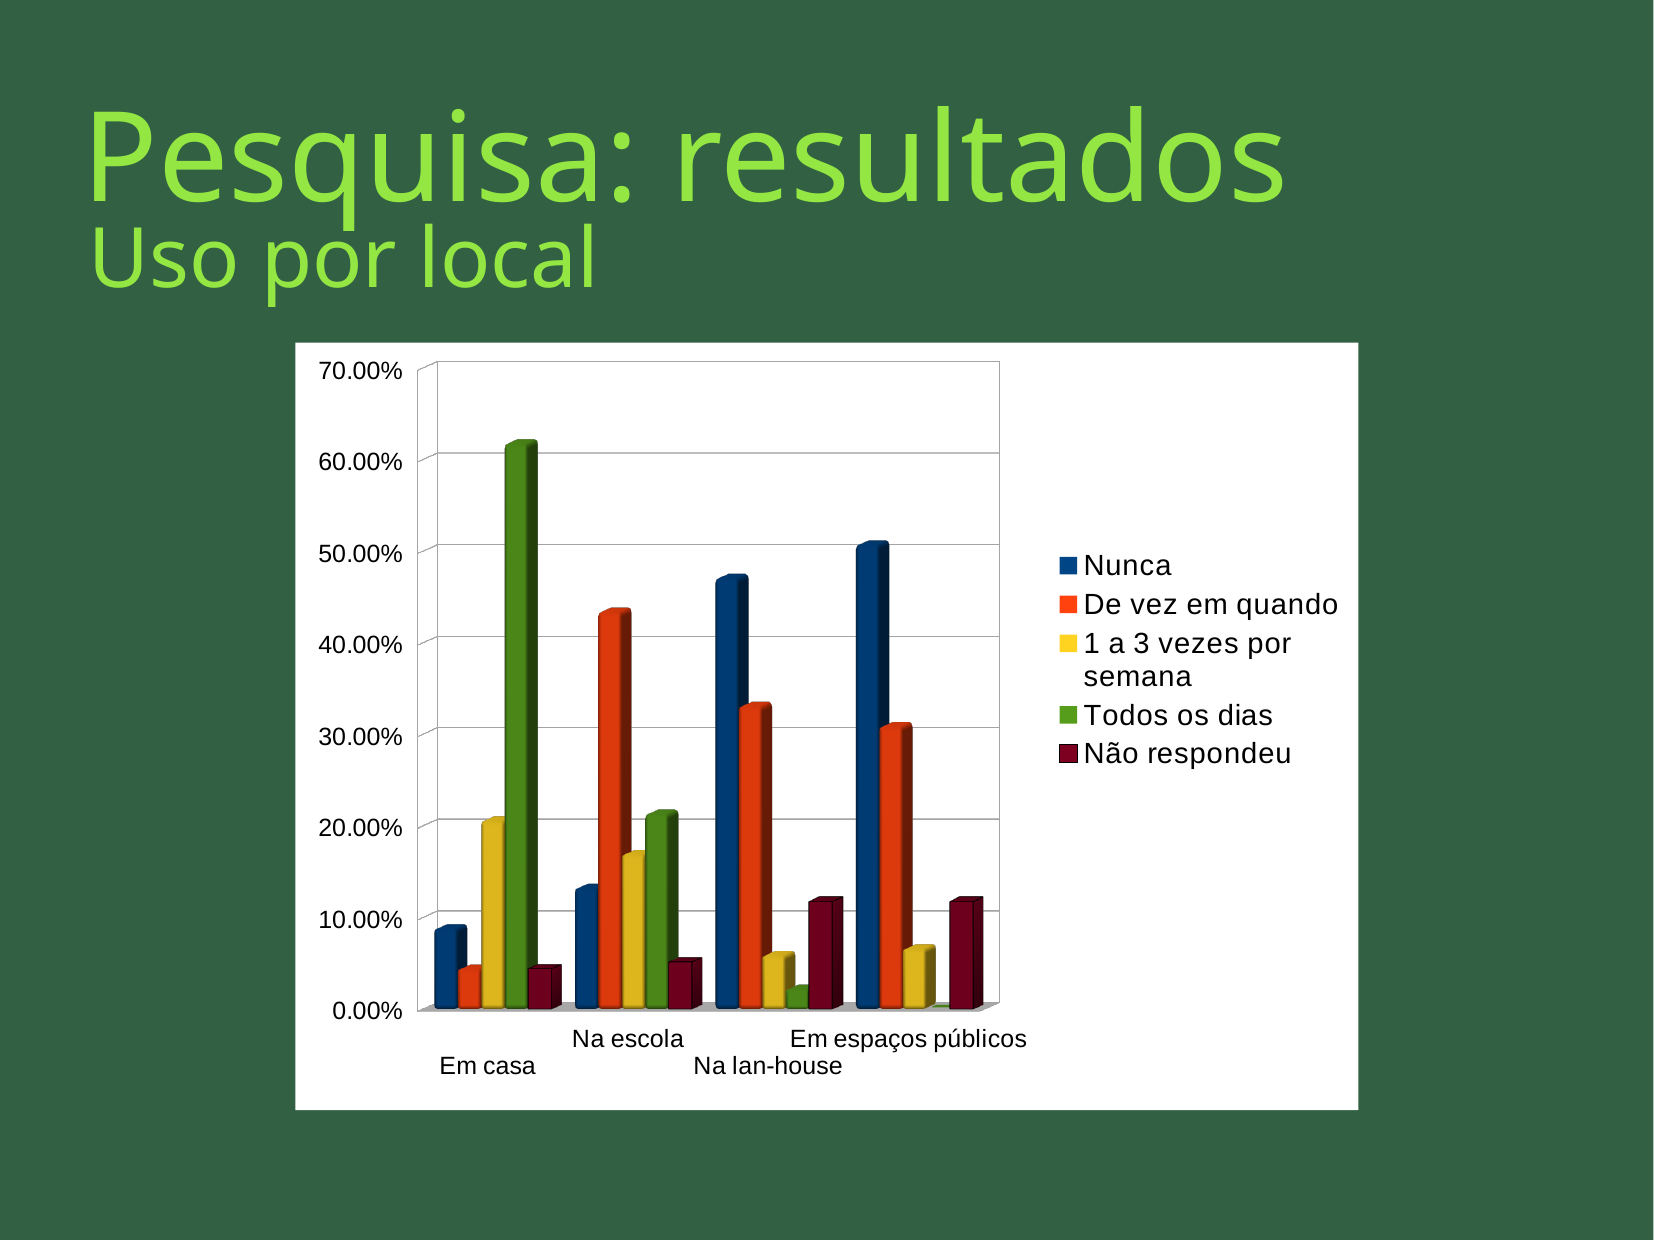

# Pesquisa: resultados
Uso por local
[unsupported chart]